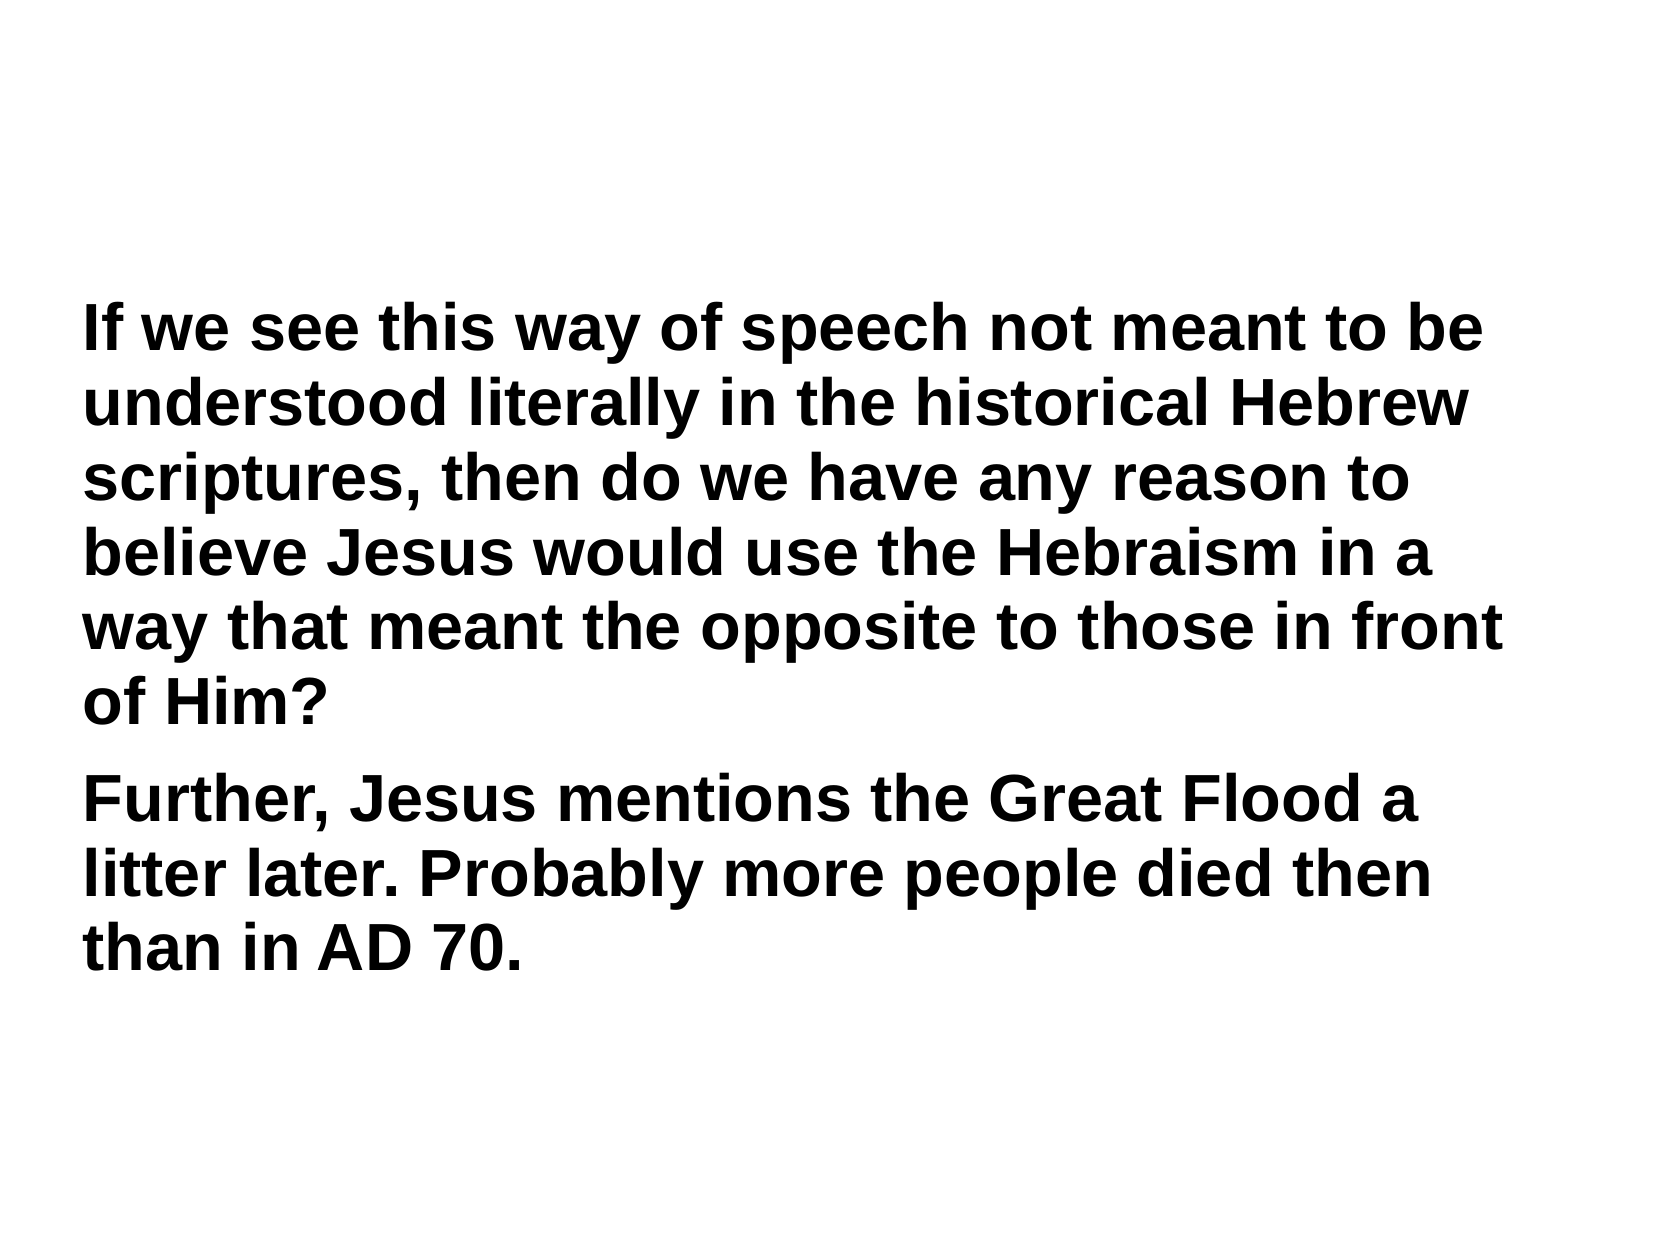

#
If we see this way of speech not meant to be understood literally in the historical Hebrew scriptures, then do we have any reason to believe Jesus would use the Hebraism in a way that meant the opposite to those in front of Him?
Further, Jesus mentions the Great Flood a litter later. Probably more people died then than in AD 70.